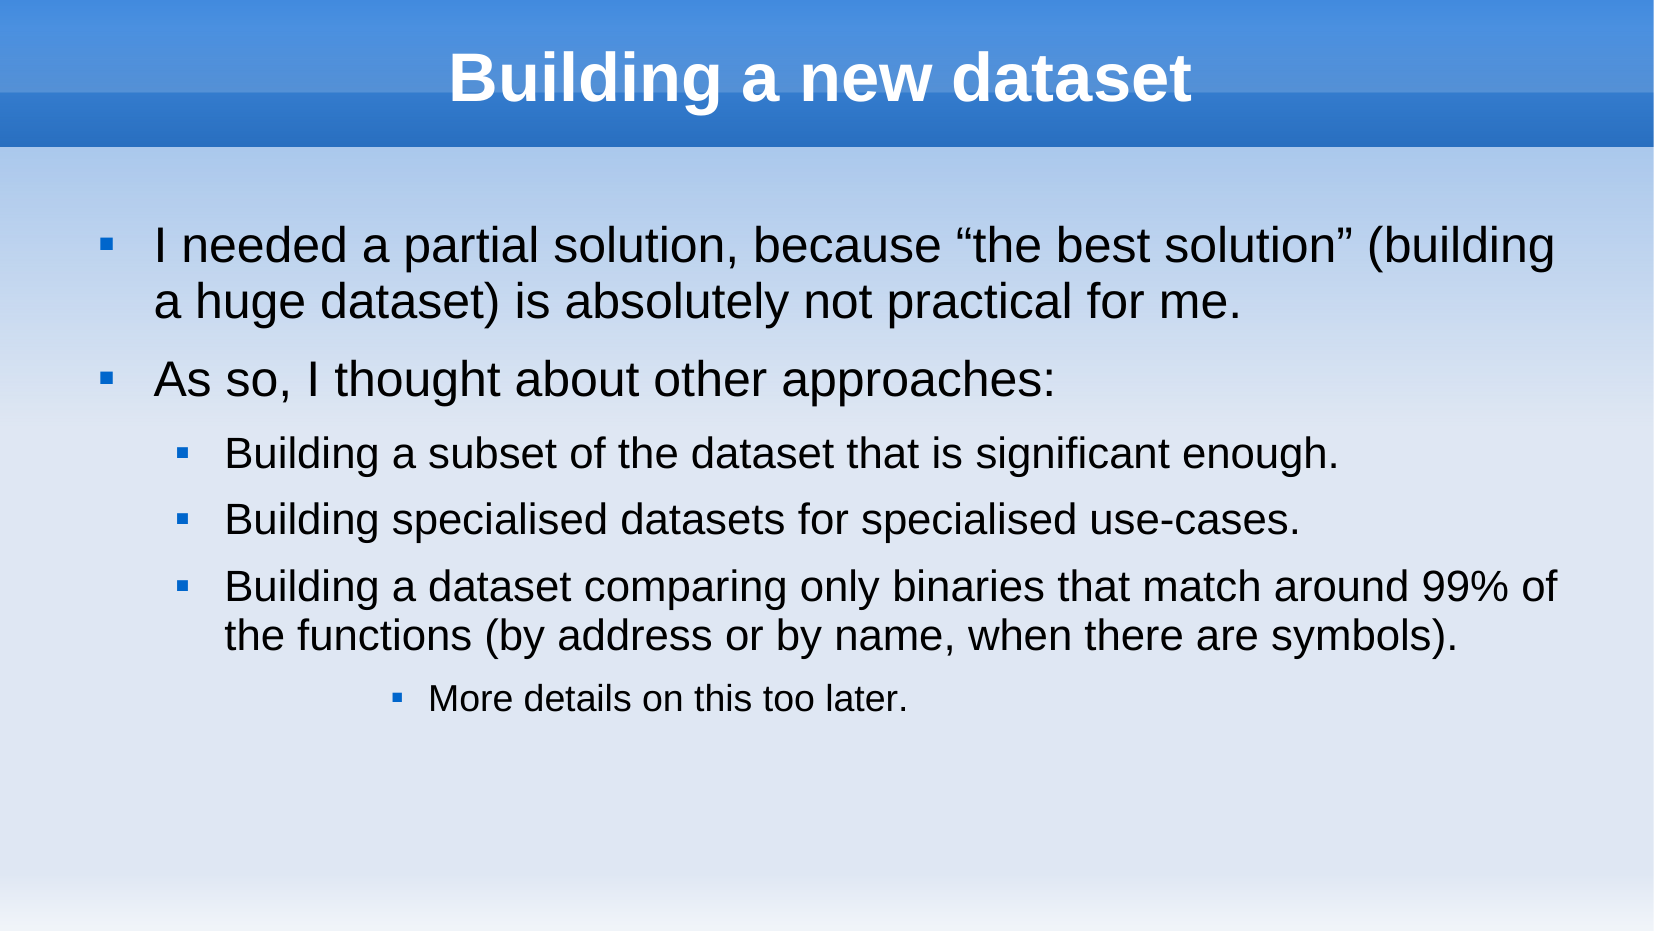

# Building a new dataset
I needed a partial solution, because “the best solution” (building a huge dataset) is absolutely not practical for me.
As so, I thought about other approaches:
Building a subset of the dataset that is significant enough.
Building specialised datasets for specialised use-cases.
Building a dataset comparing only binaries that match around 99% of the functions (by address or by name, when there are symbols).
More details on this too later.